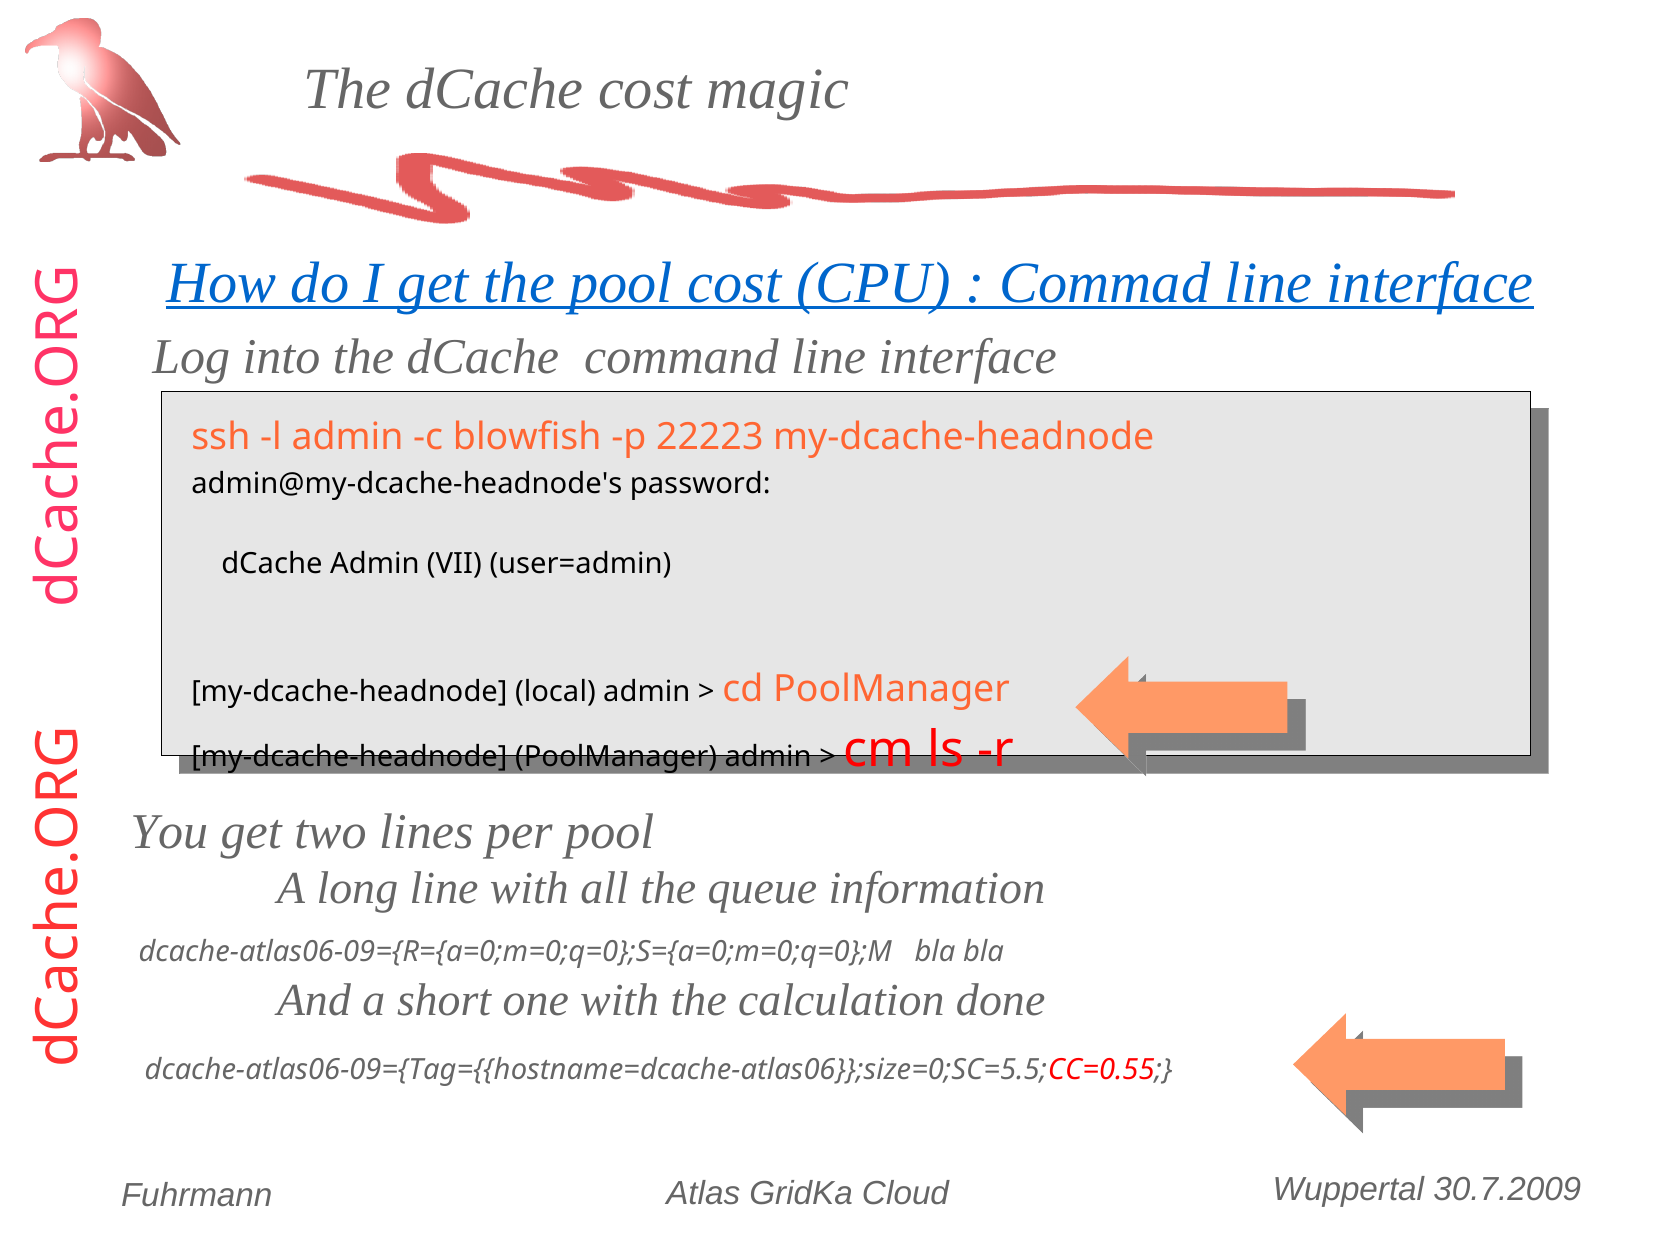

The dCache cost magic
How do I get the pool cost (CPU) : Commad line interface
Log into the dCache command line interface
ssh -l admin -c blowfish -p 22223 my-dcache-headnode
admin@my-dcache-headnode's password:
 dCache Admin (VII) (user=admin)
[my-dcache-headnode] (local) admin > cd PoolManager
[my-dcache-headnode] (PoolManager) admin > cm ls -r
You get two lines per pool
A long line with all the queue information
dcache-atlas06-09={R={a=0;m=0;q=0};S={a=0;m=0;q=0};M bla bla
And a short one with the calculation done
dcache-atlas06-09={Tag={{hostname=dcache-atlas06}};size=0;SC=5.5;CC=0.55;}